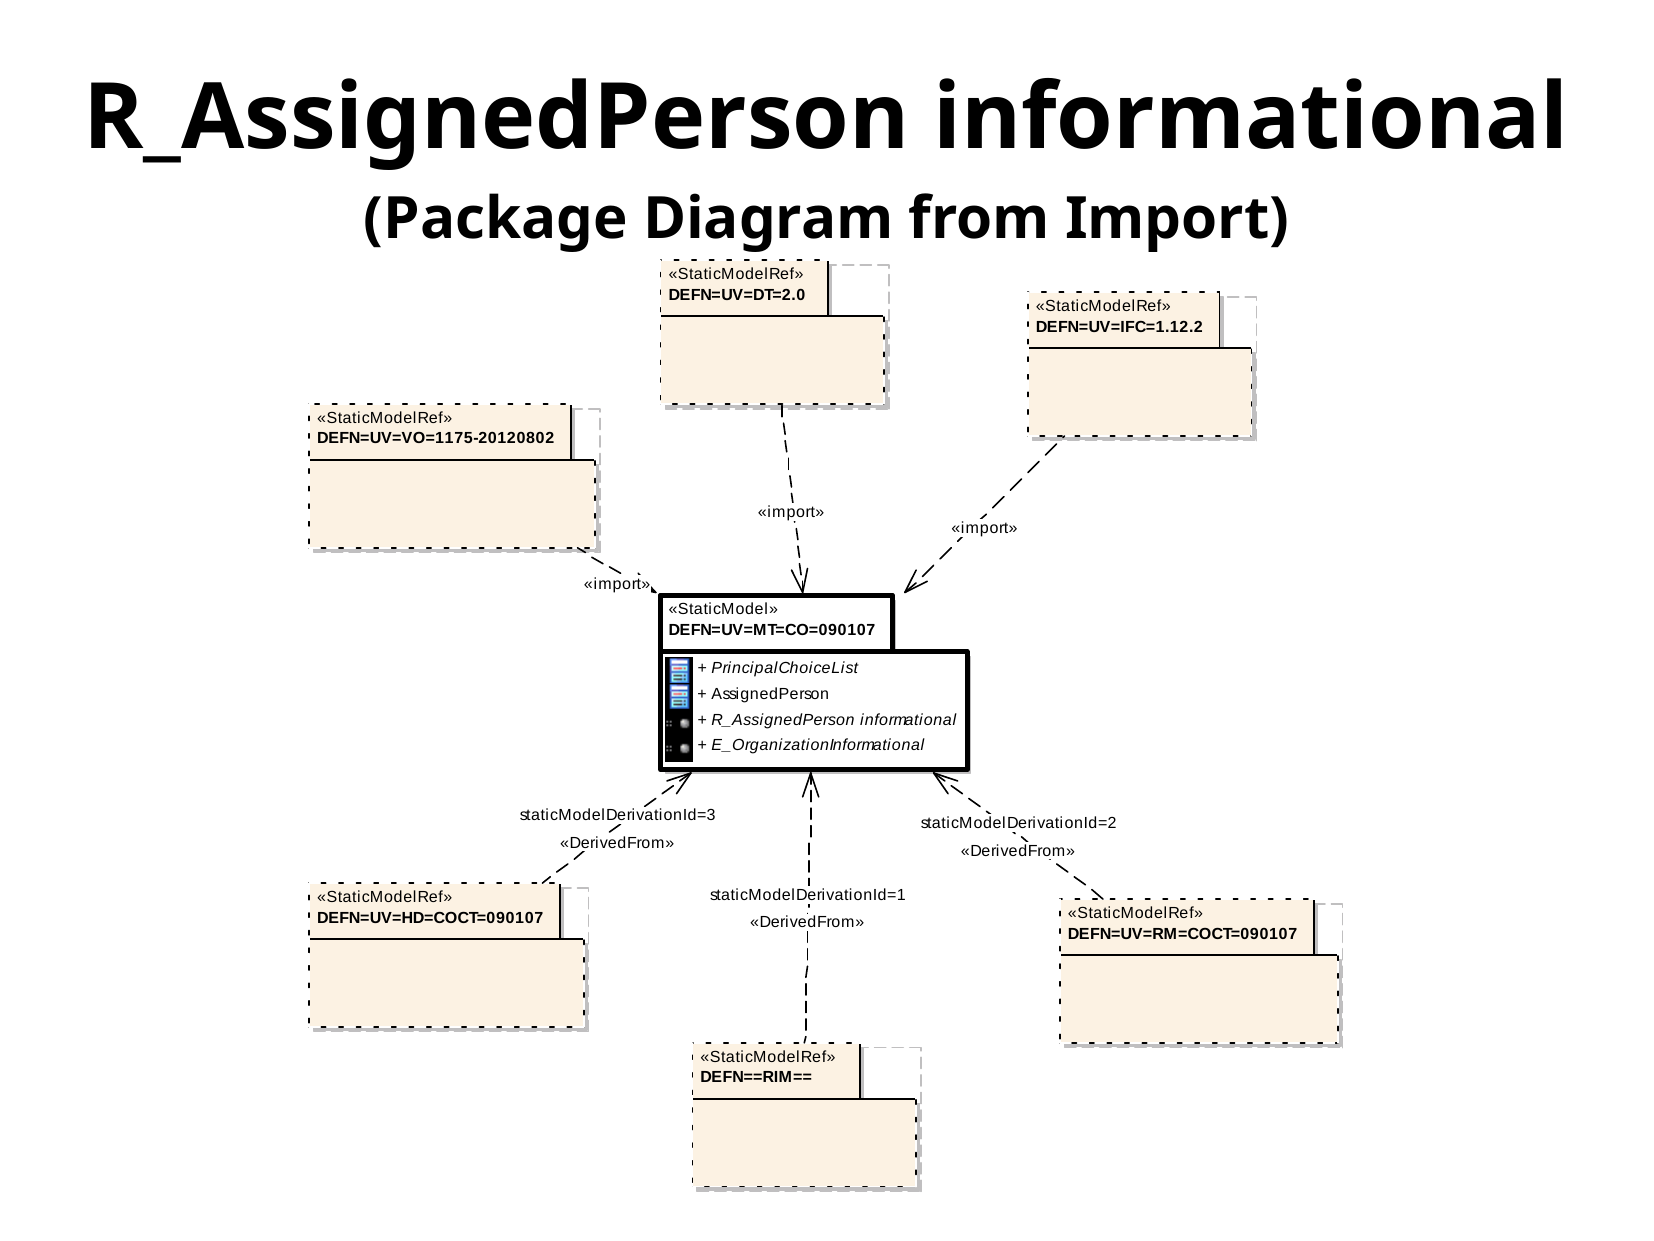

# R_AssignedPerson informational (Package Diagram from Import)